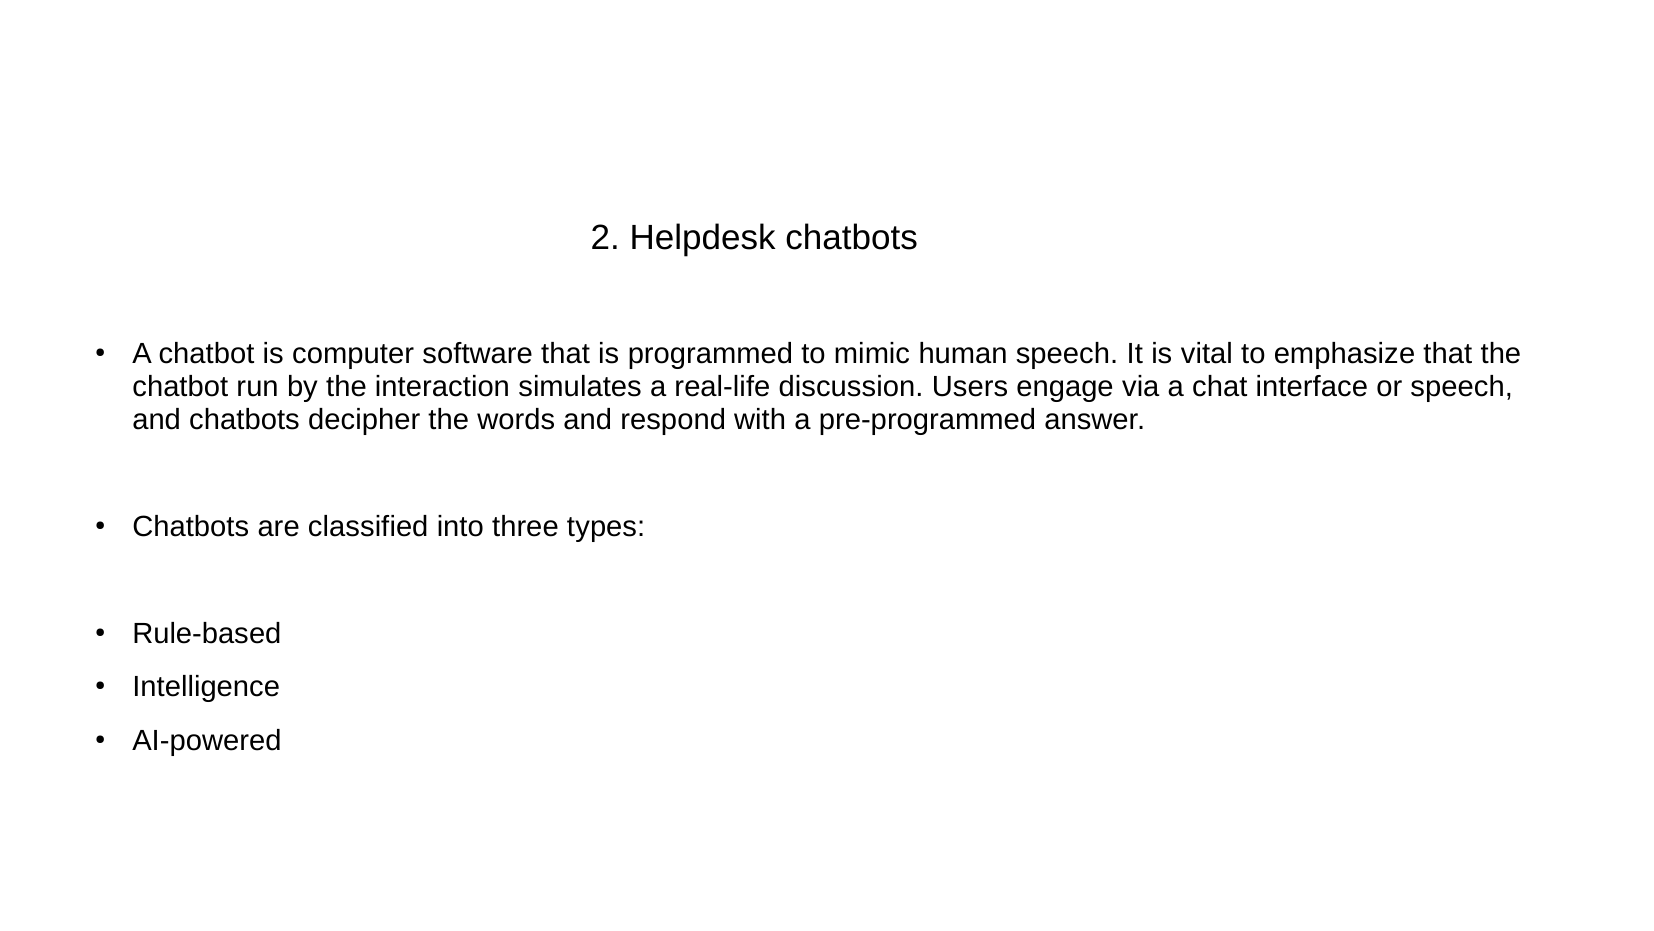

# 2. Helpdesk chatbots
A chatbot is computer software that is programmed to mimic human speech. It is vital to emphasize that the chatbot run by the interaction simulates a real-life discussion. Users engage via a chat interface or speech, and chatbots decipher the words and respond with a pre-programmed answer.
Chatbots are classified into three types:
Rule-based
Intelligence
AI-powered